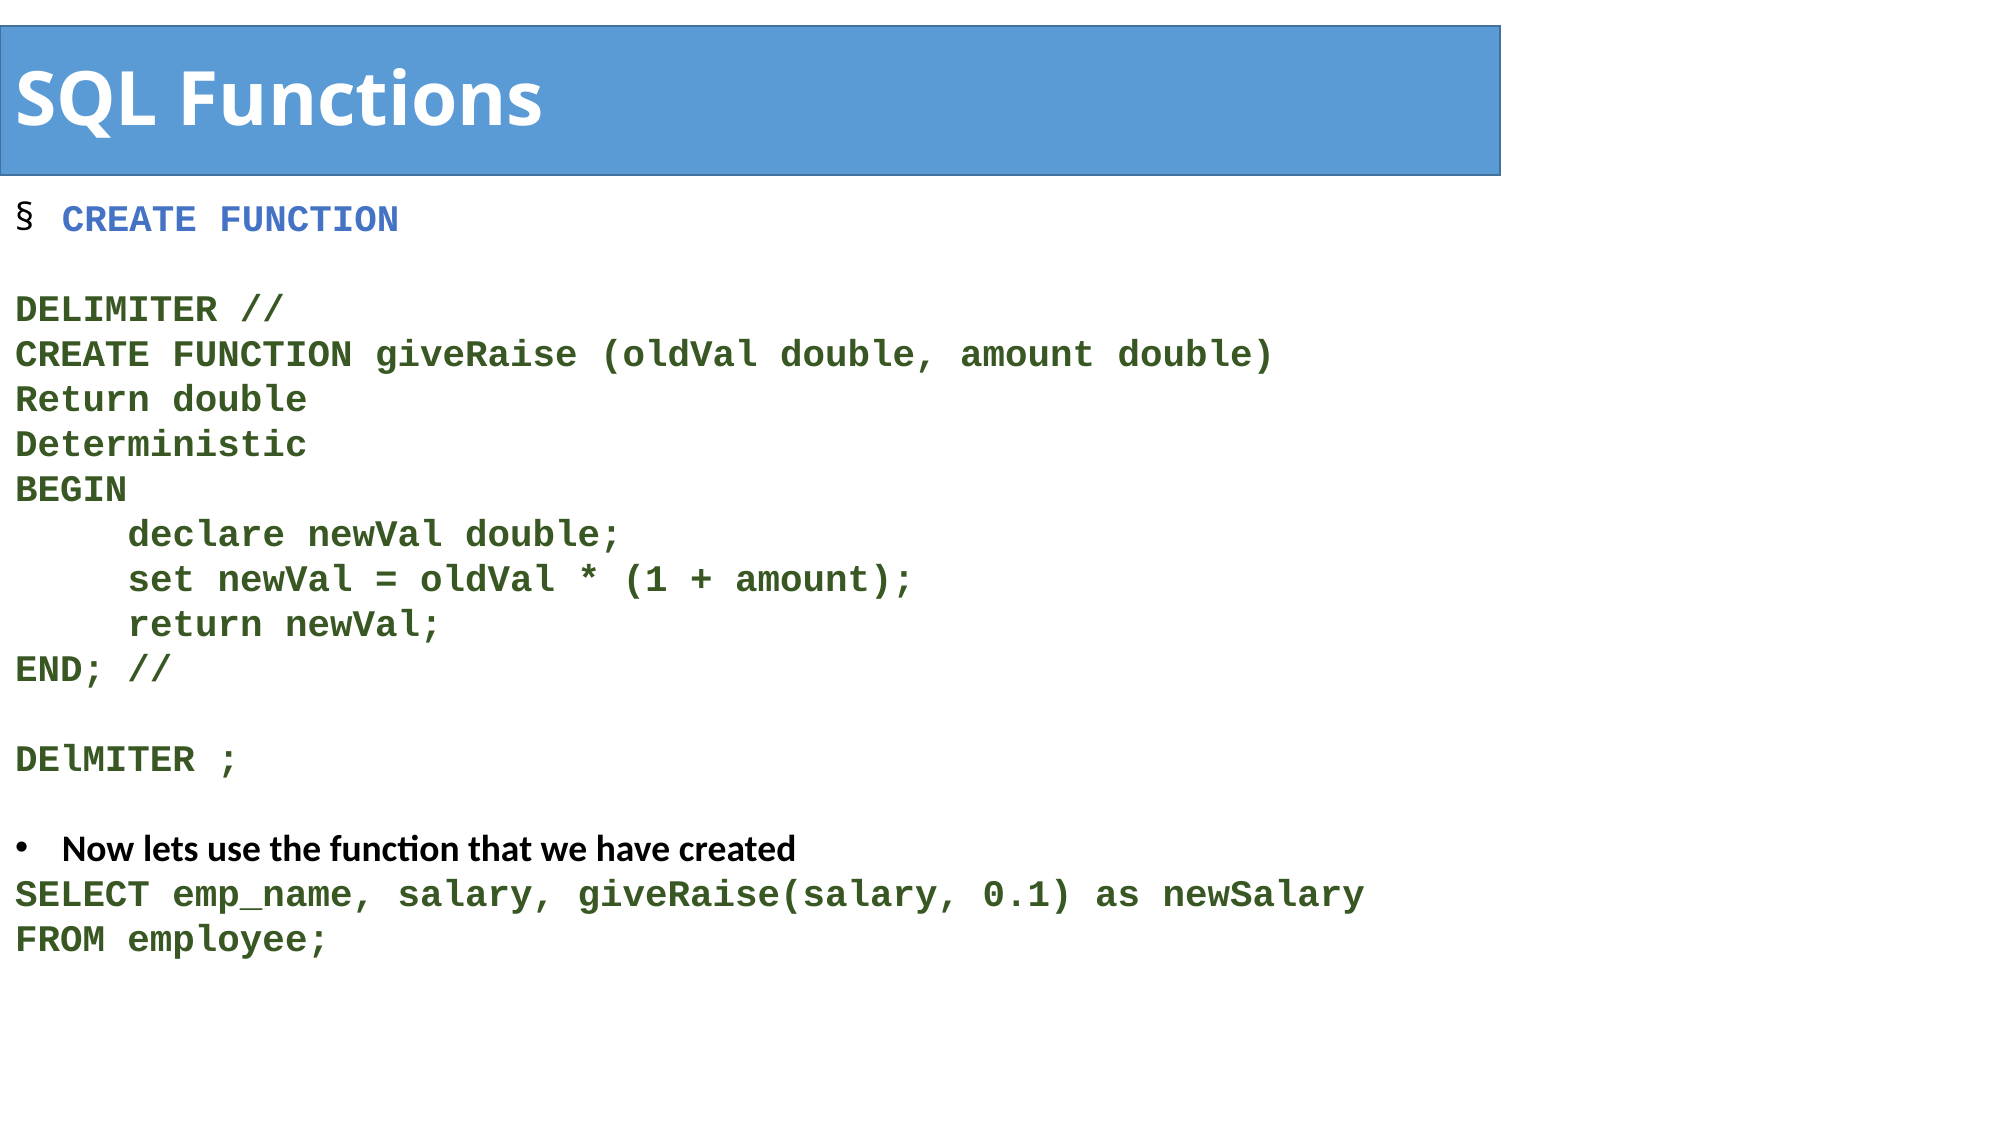

# SQL Functions
CREATE FUNCTION
DELIMITER //
CREATE FUNCTION giveRaise (oldVal double, amount double)
Return double
Deterministic
BEGIN
 declare newVal double;
 set newVal = oldVal * (1 + amount);
 return newVal;
END; //
DElMITER ;
Now lets use the function that we have created
SELECT emp_name, salary, giveRaise(salary, 0.1) as newSalary
FROM employee;